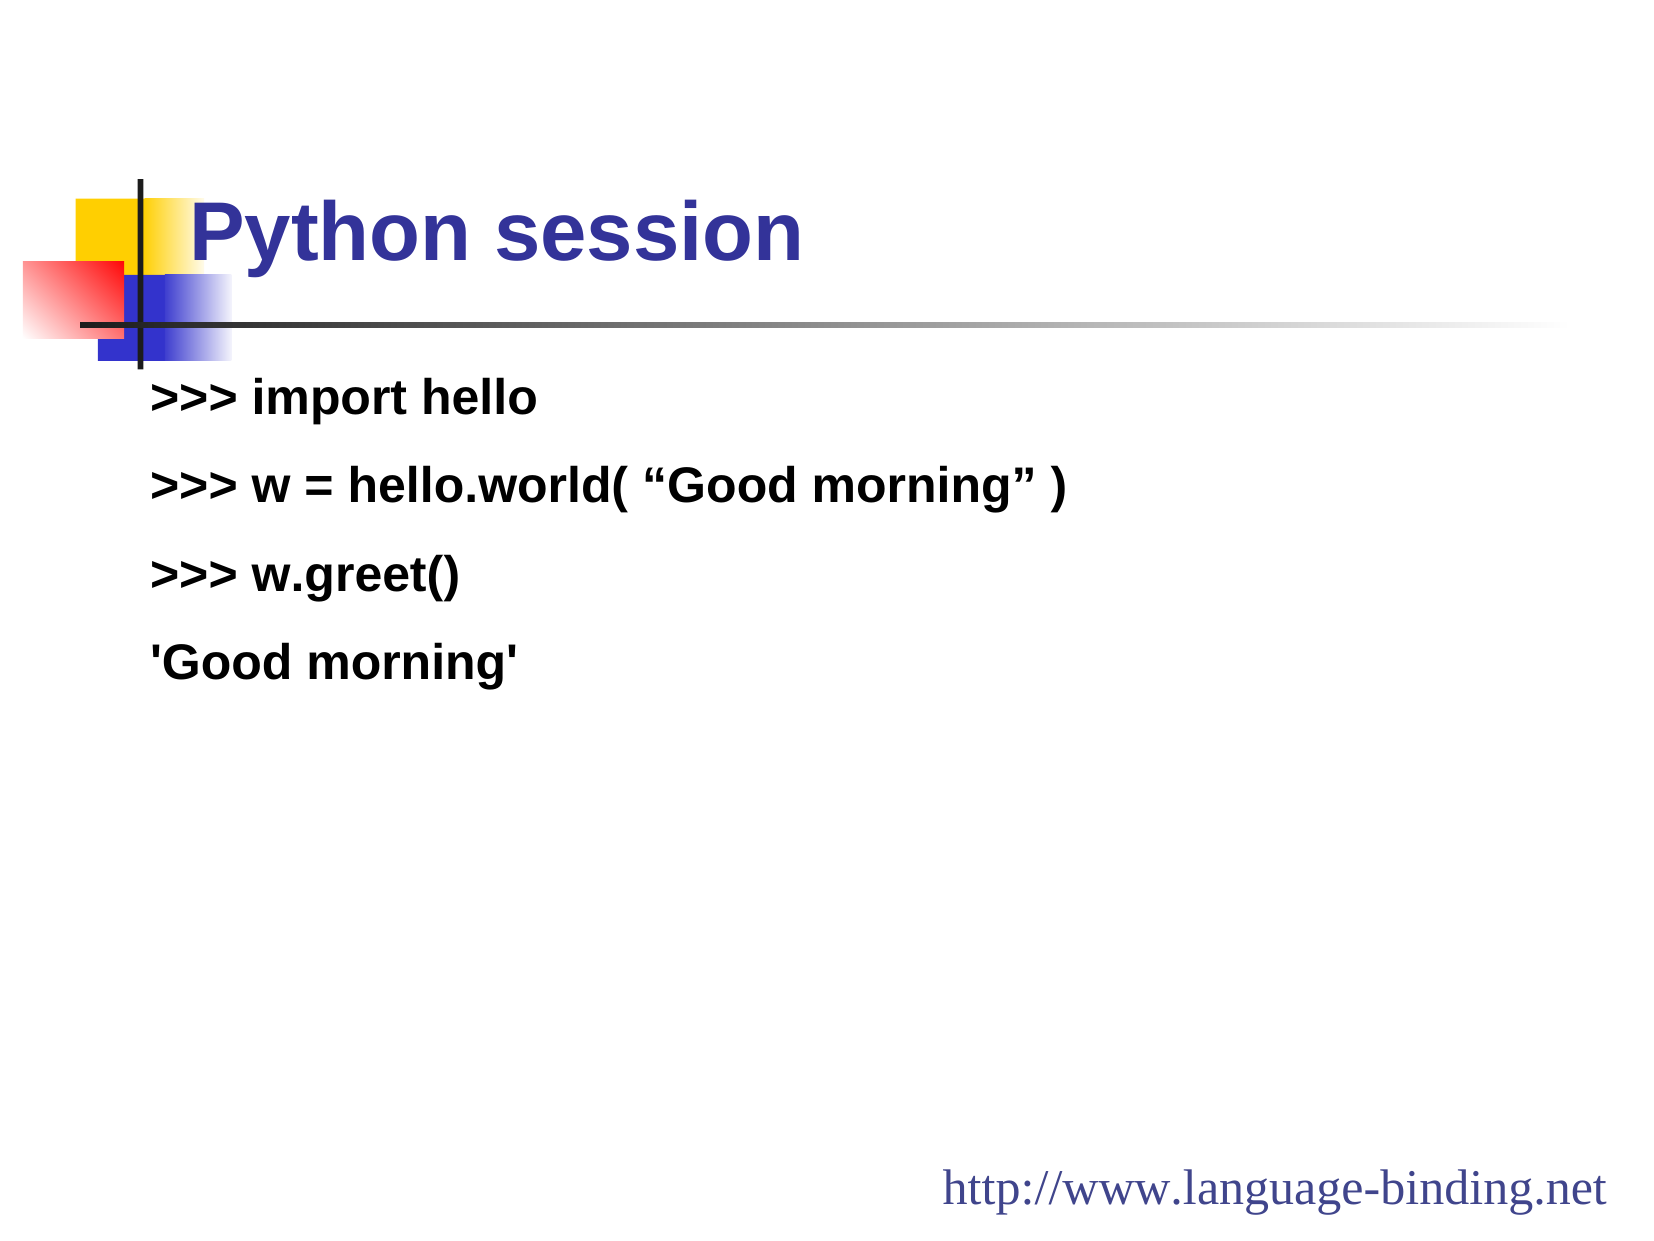

# Python session
>>> import hello
>>> w = hello.world( “Good morning” )
>>> w.greet()
'Good morning'
http://www.language-binding.net